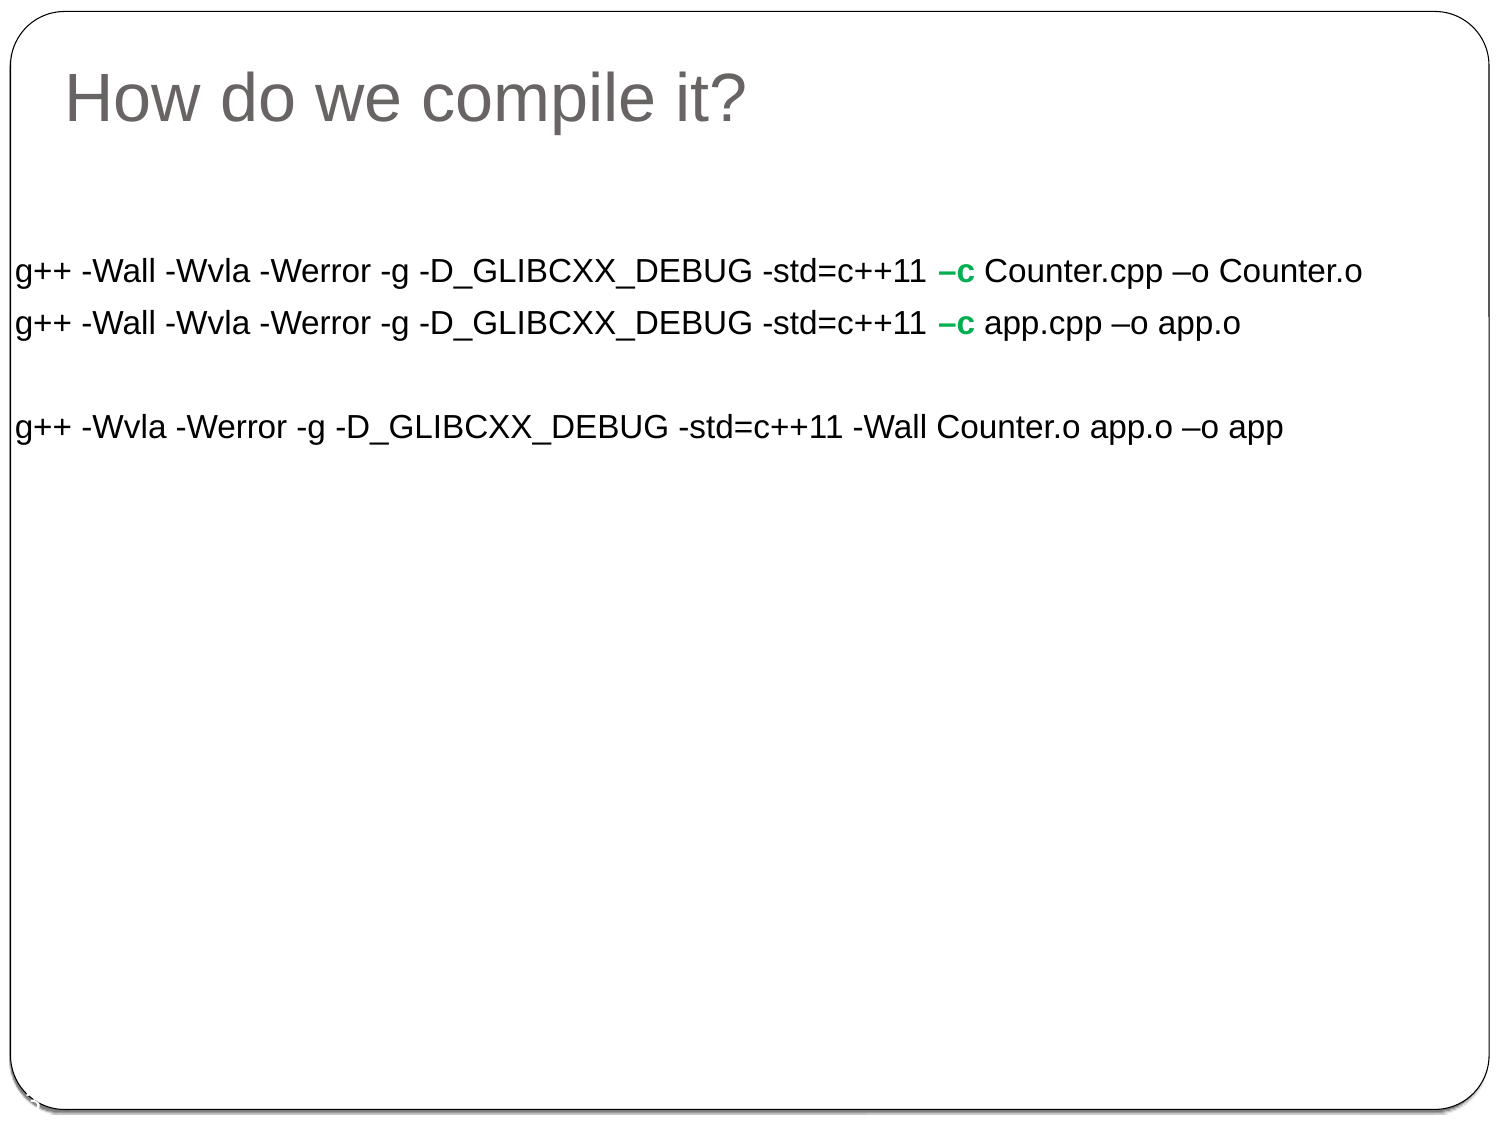

# How do we compile it?
g++ -Wall -Wvla -Werror -g -D_GLIBCXX_DEBUG -std=c++11 –c Counter.cpp –o Counter.o
g++ -Wall -Wvla -Werror -g -D_GLIBCXX_DEBUG -std=c++11 –c app.cpp –o app.o
g++ -Wvla -Werror -g -D_GLIBCXX_DEBUG -std=c++11 -Wall Counter.o app.o –o app